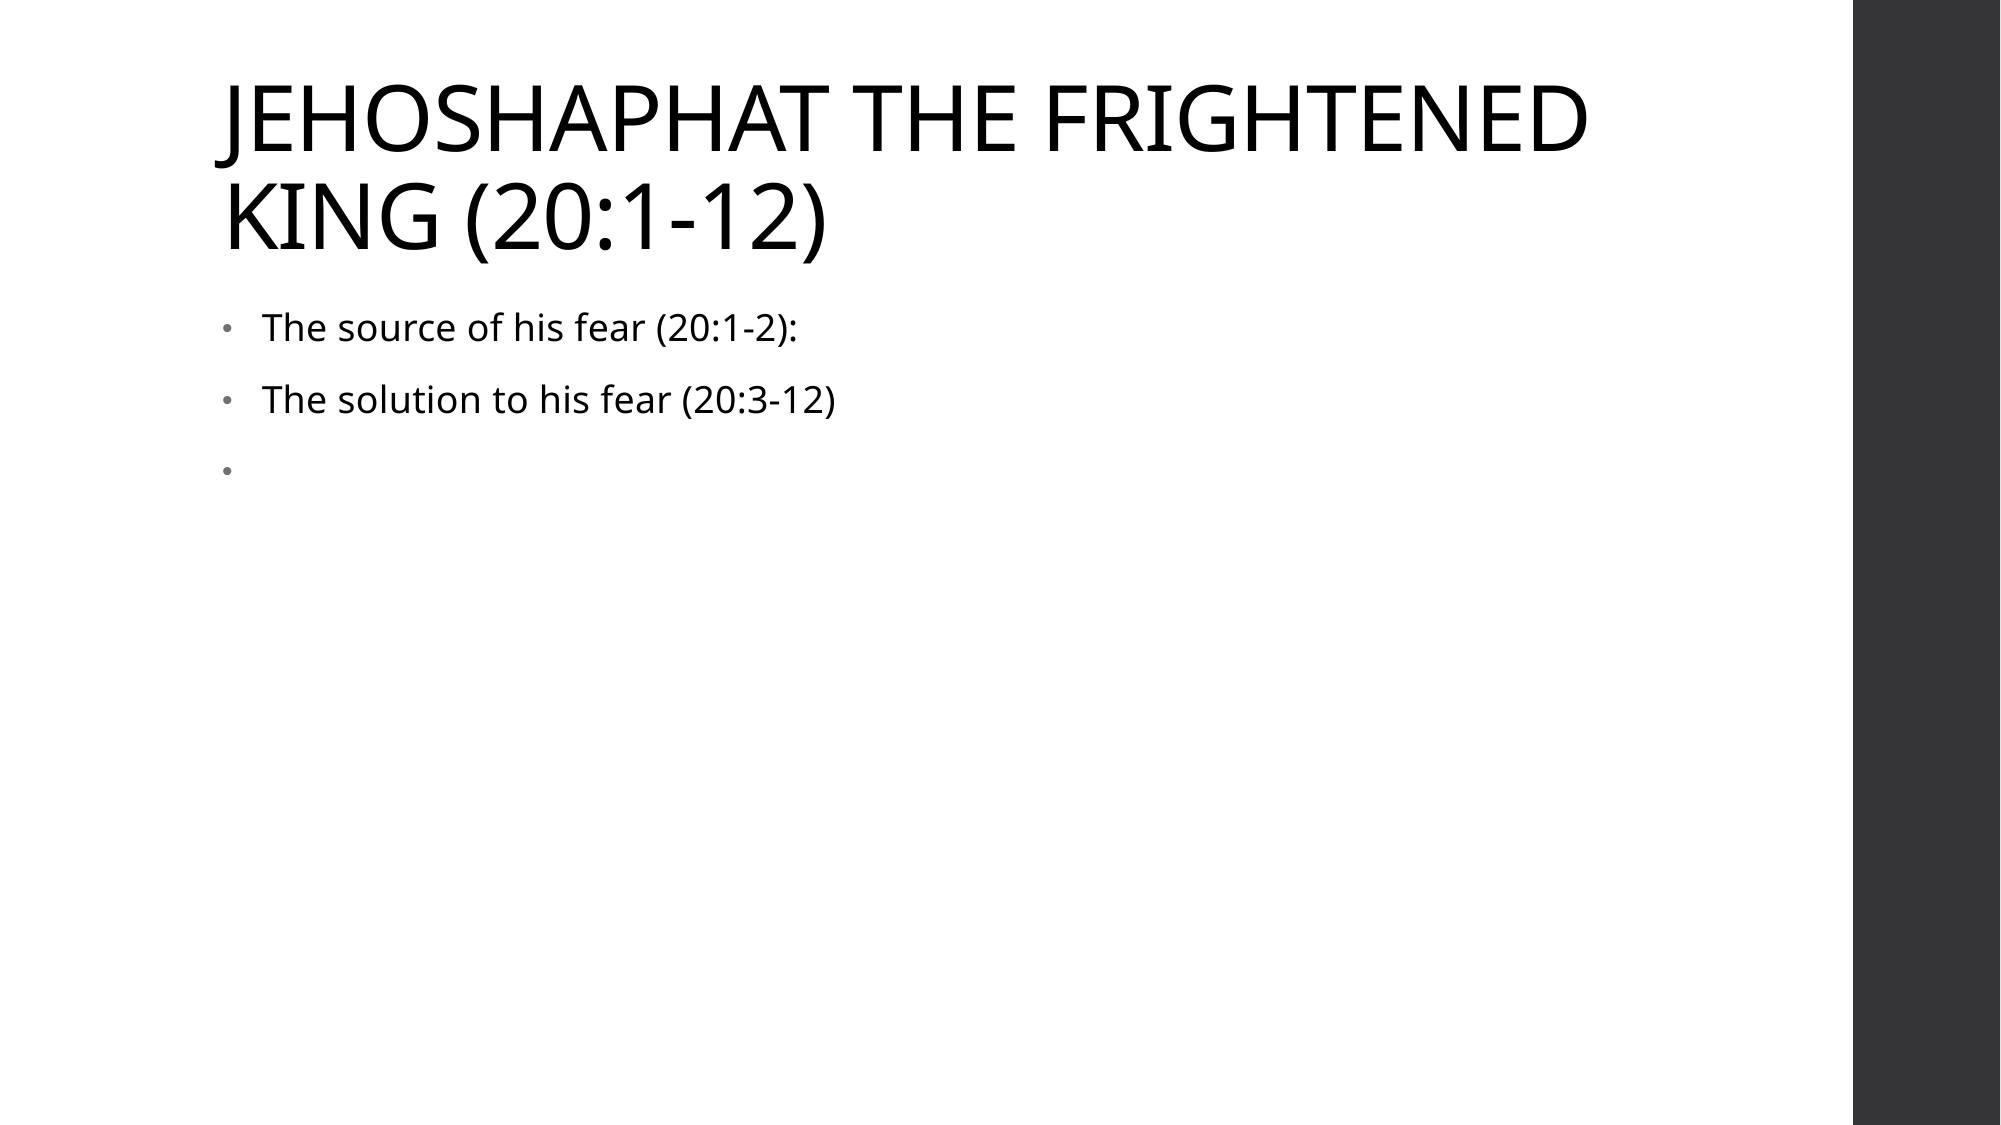

# JEHOSHAPHAT THE FRIGHTENED KING (20:1-12)
 The source of his fear (20:1-2):
 The solution to his fear (20:3-12)